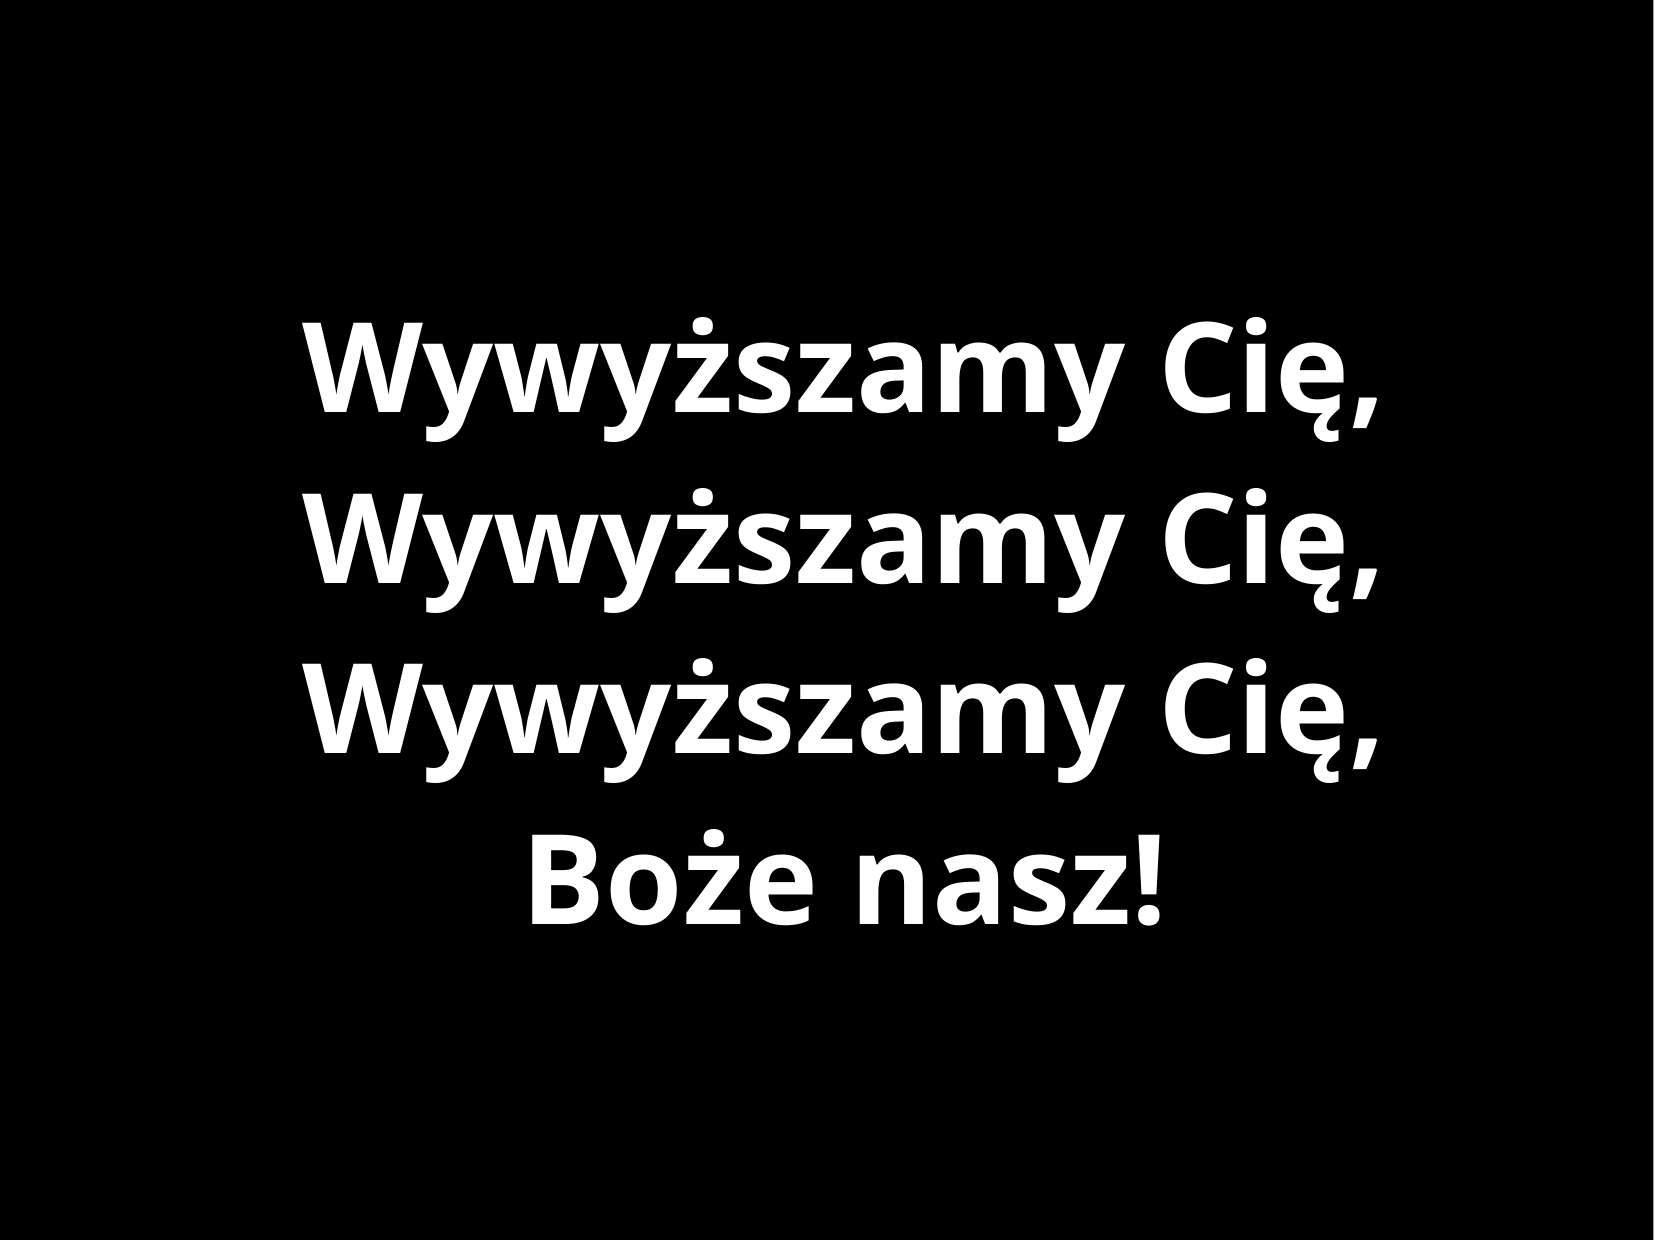

# Wywyższamy Cię,
Wywyższamy Cię,
Wywyższamy Cię,
Boże nasz!